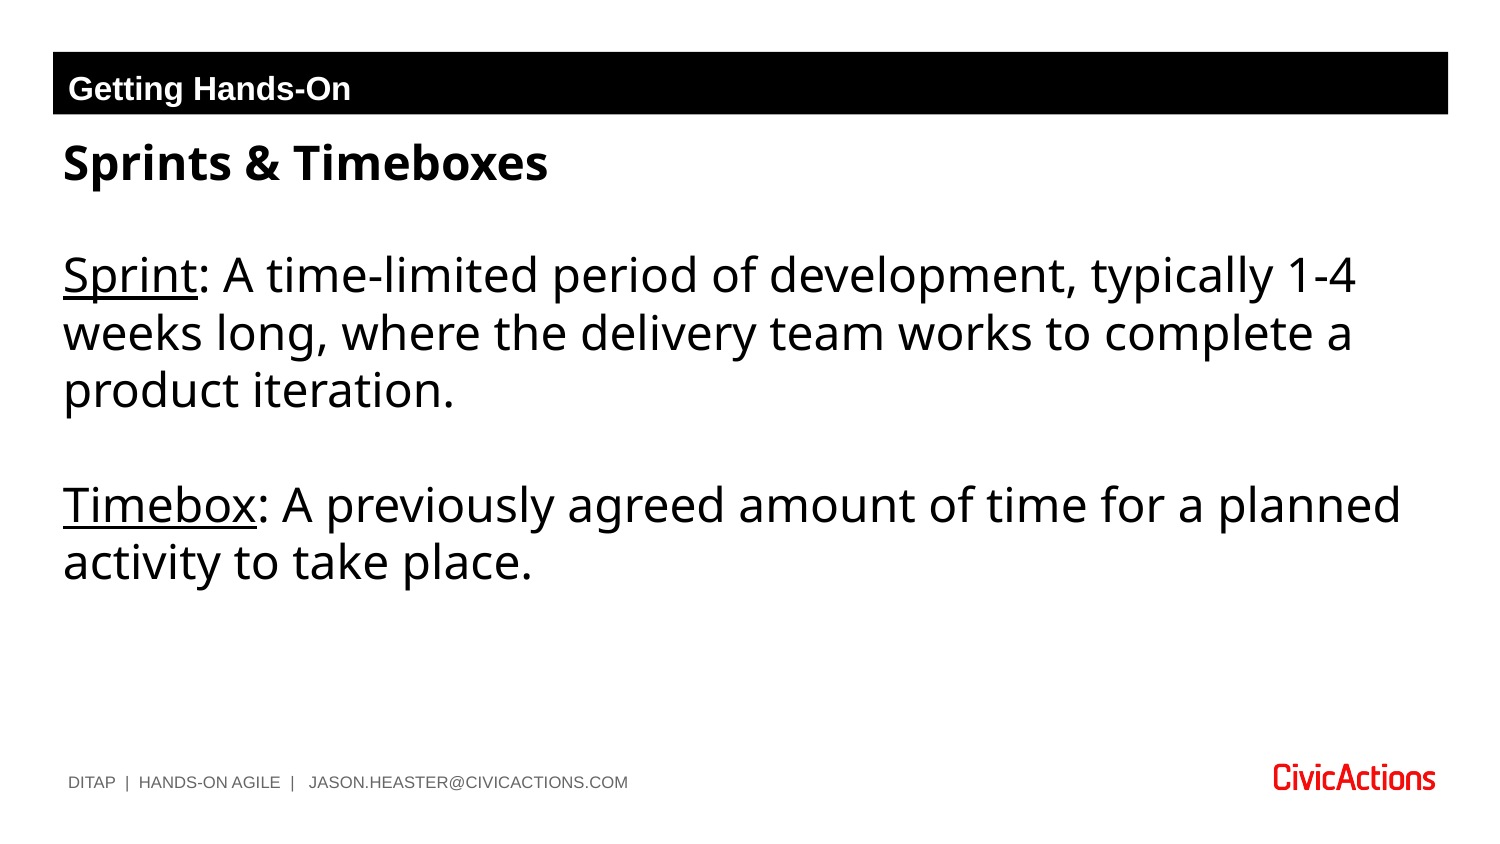

# Getting Hands-On
Sprints & Timeboxes
Sprint: A time-limited period of development, typically 1-4 weeks long, where the delivery team works to complete a product iteration.
Timebox: A previously agreed amount of time for a planned activity to take place.